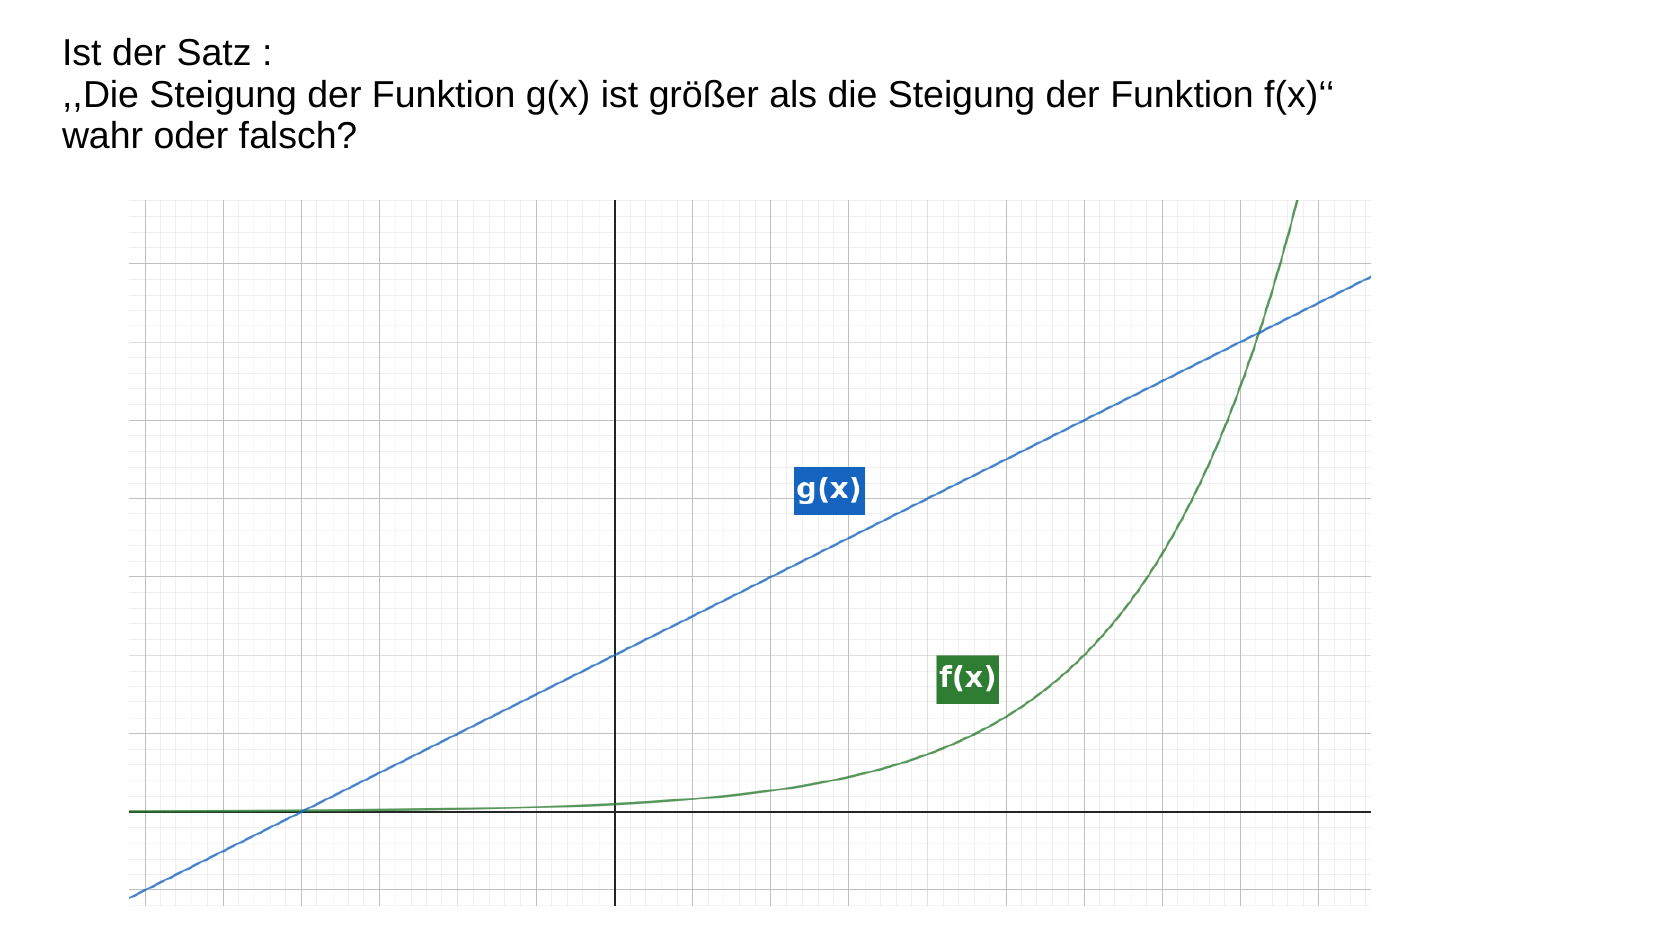

Ist der Satz :
,,Die Steigung der Funktion g(x) ist größer als die Steigung der Funktion f(x)‘‘
wahr oder falsch?